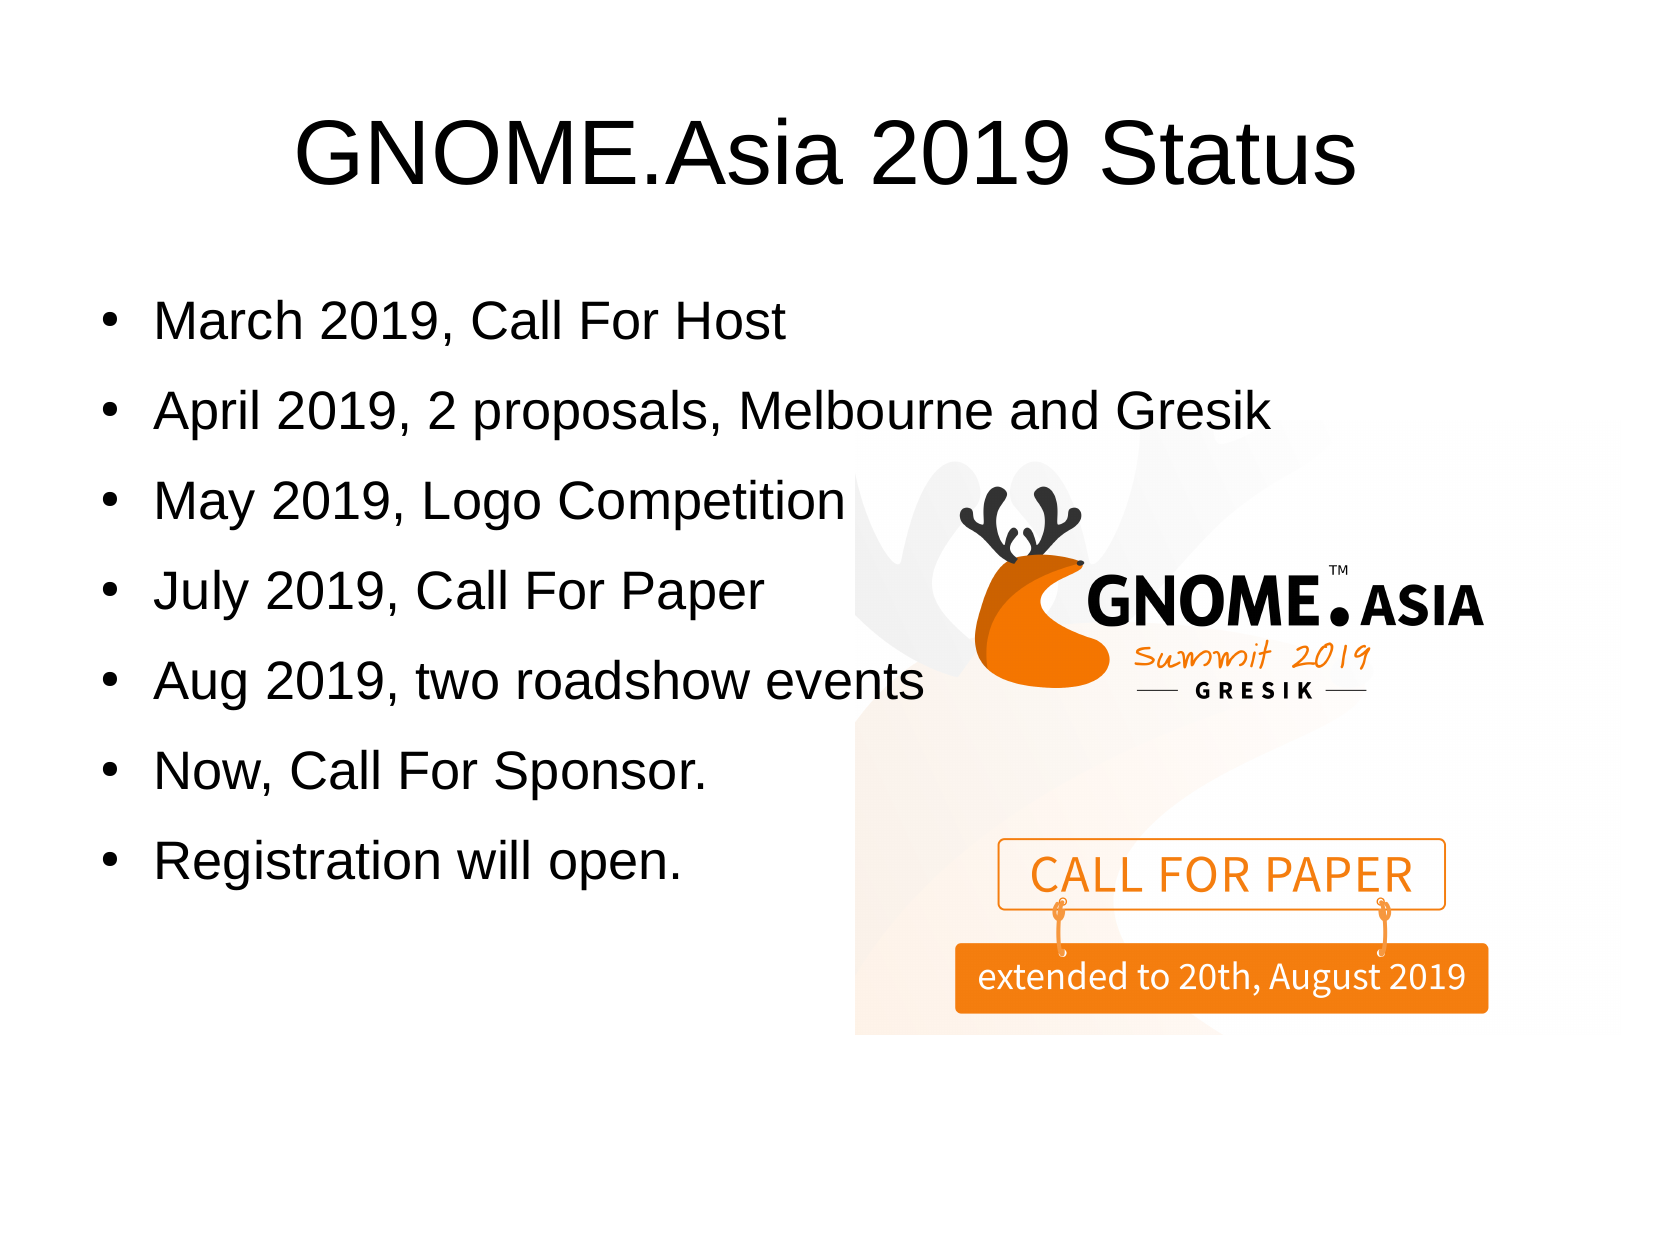

# GNOME.Asia 2019 Status
March 2019, Call For Host
April 2019, 2 proposals, Melbourne and Gresik
May 2019, Logo Competition
July 2019, Call For Paper
Aug 2019, two roadshow events
Now, Call For Sponsor.
Registration will open.